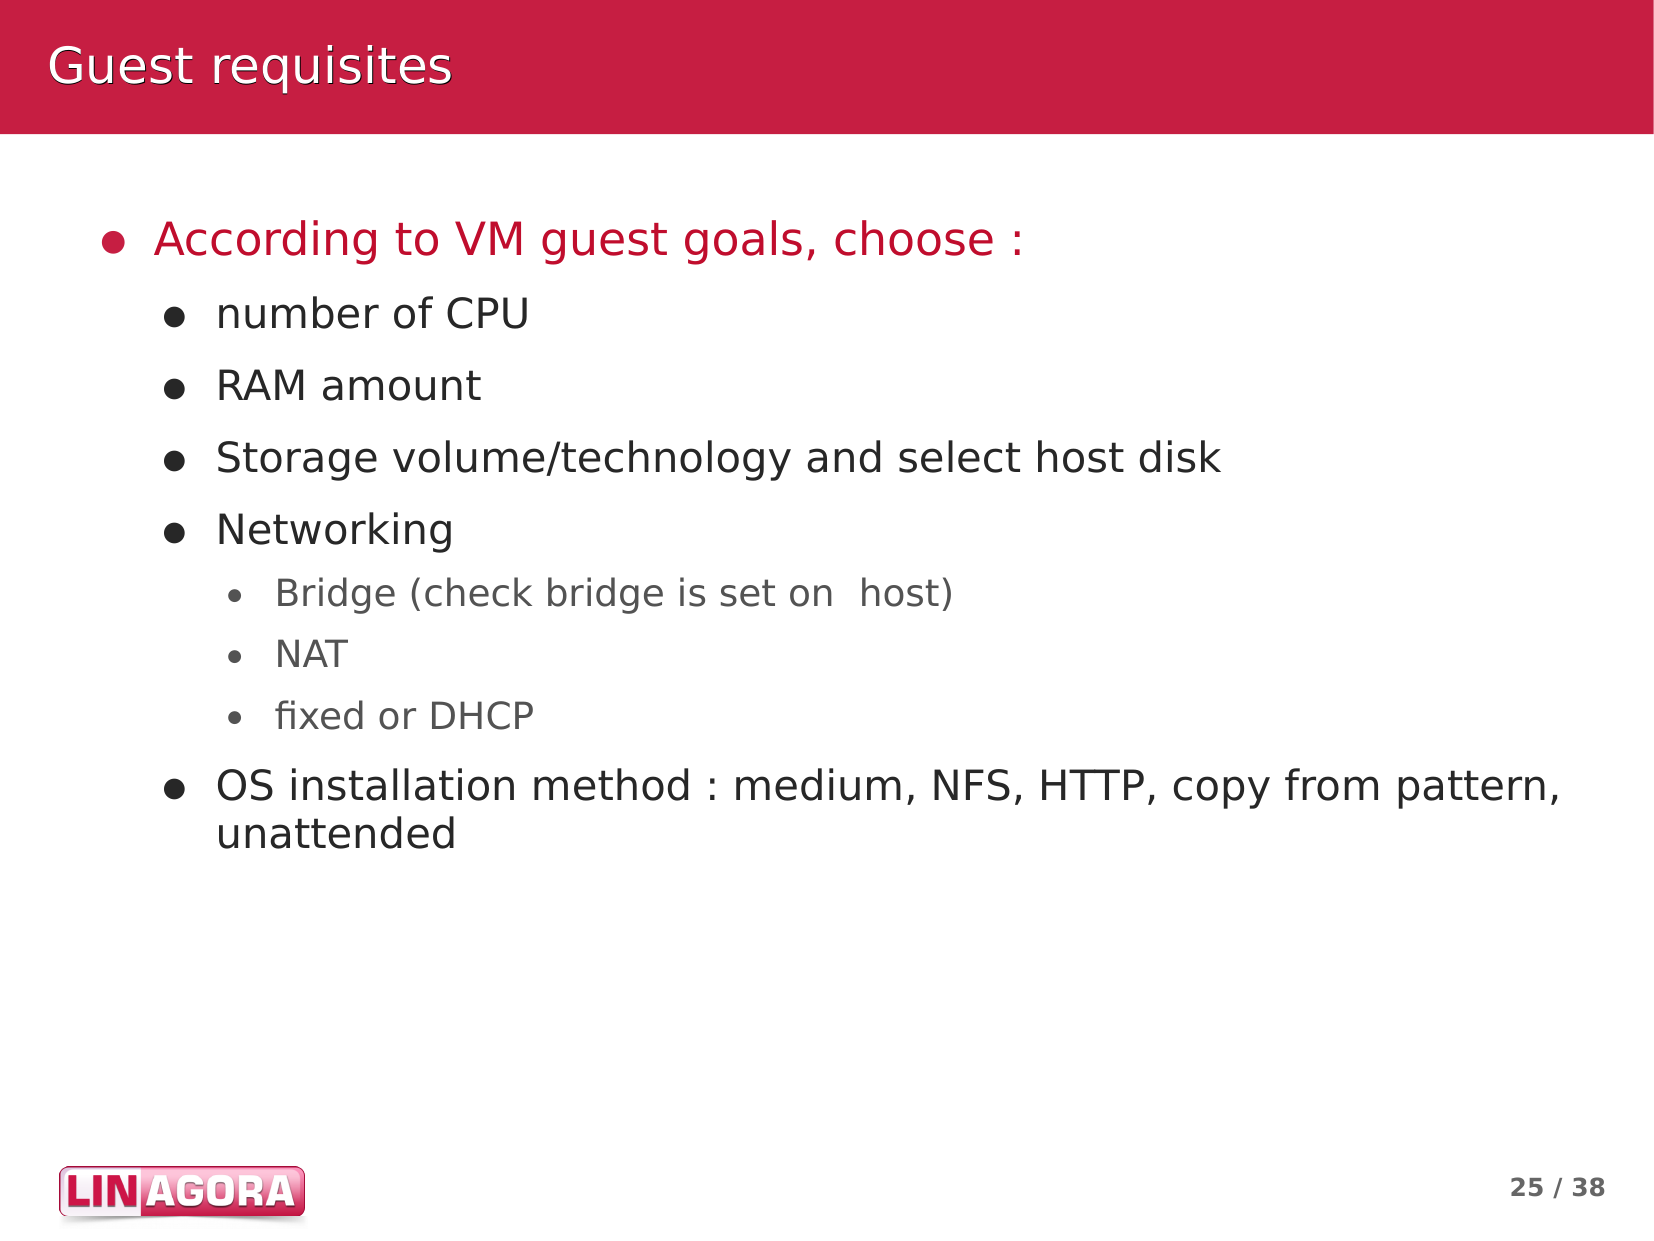

# Guest requisites
According to VM guest goals, choose :
number of CPU
RAM amount
Storage volume/technology and select host disk
Networking
Bridge (check bridge is set on host)
NAT
fixed or DHCP
OS installation method : medium, NFS, HTTP, copy from pattern, unattended